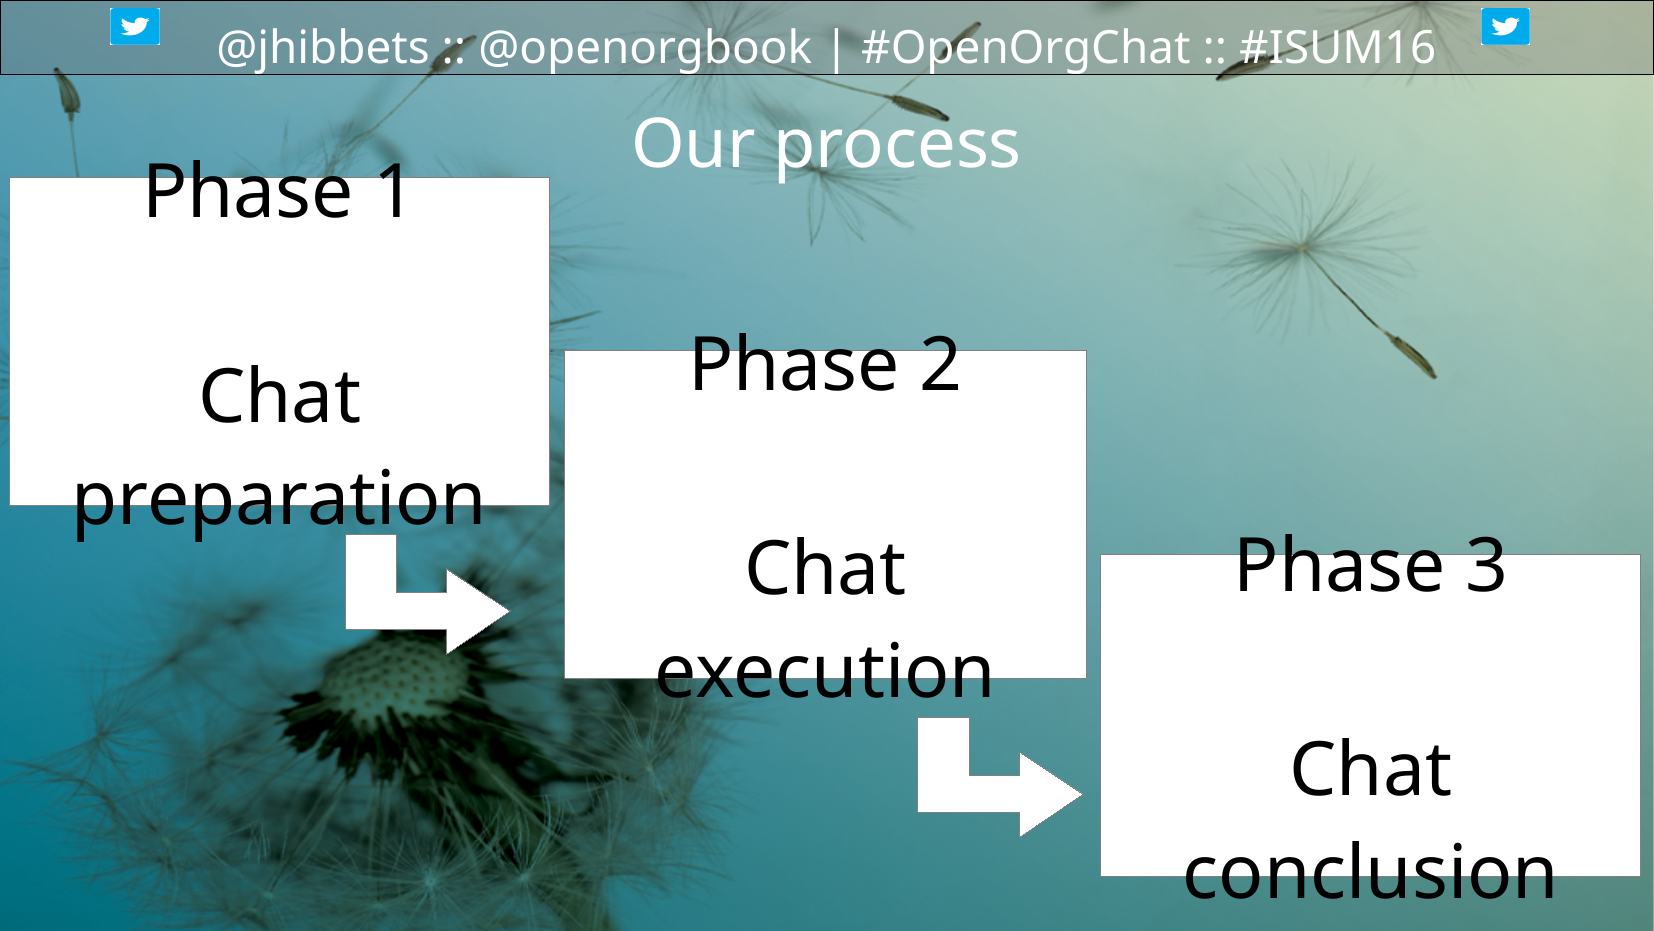

# Our process
Phase 1
Chat
preparation
Phase 2
Chat
execution
Phase 3
Chat
conclusion